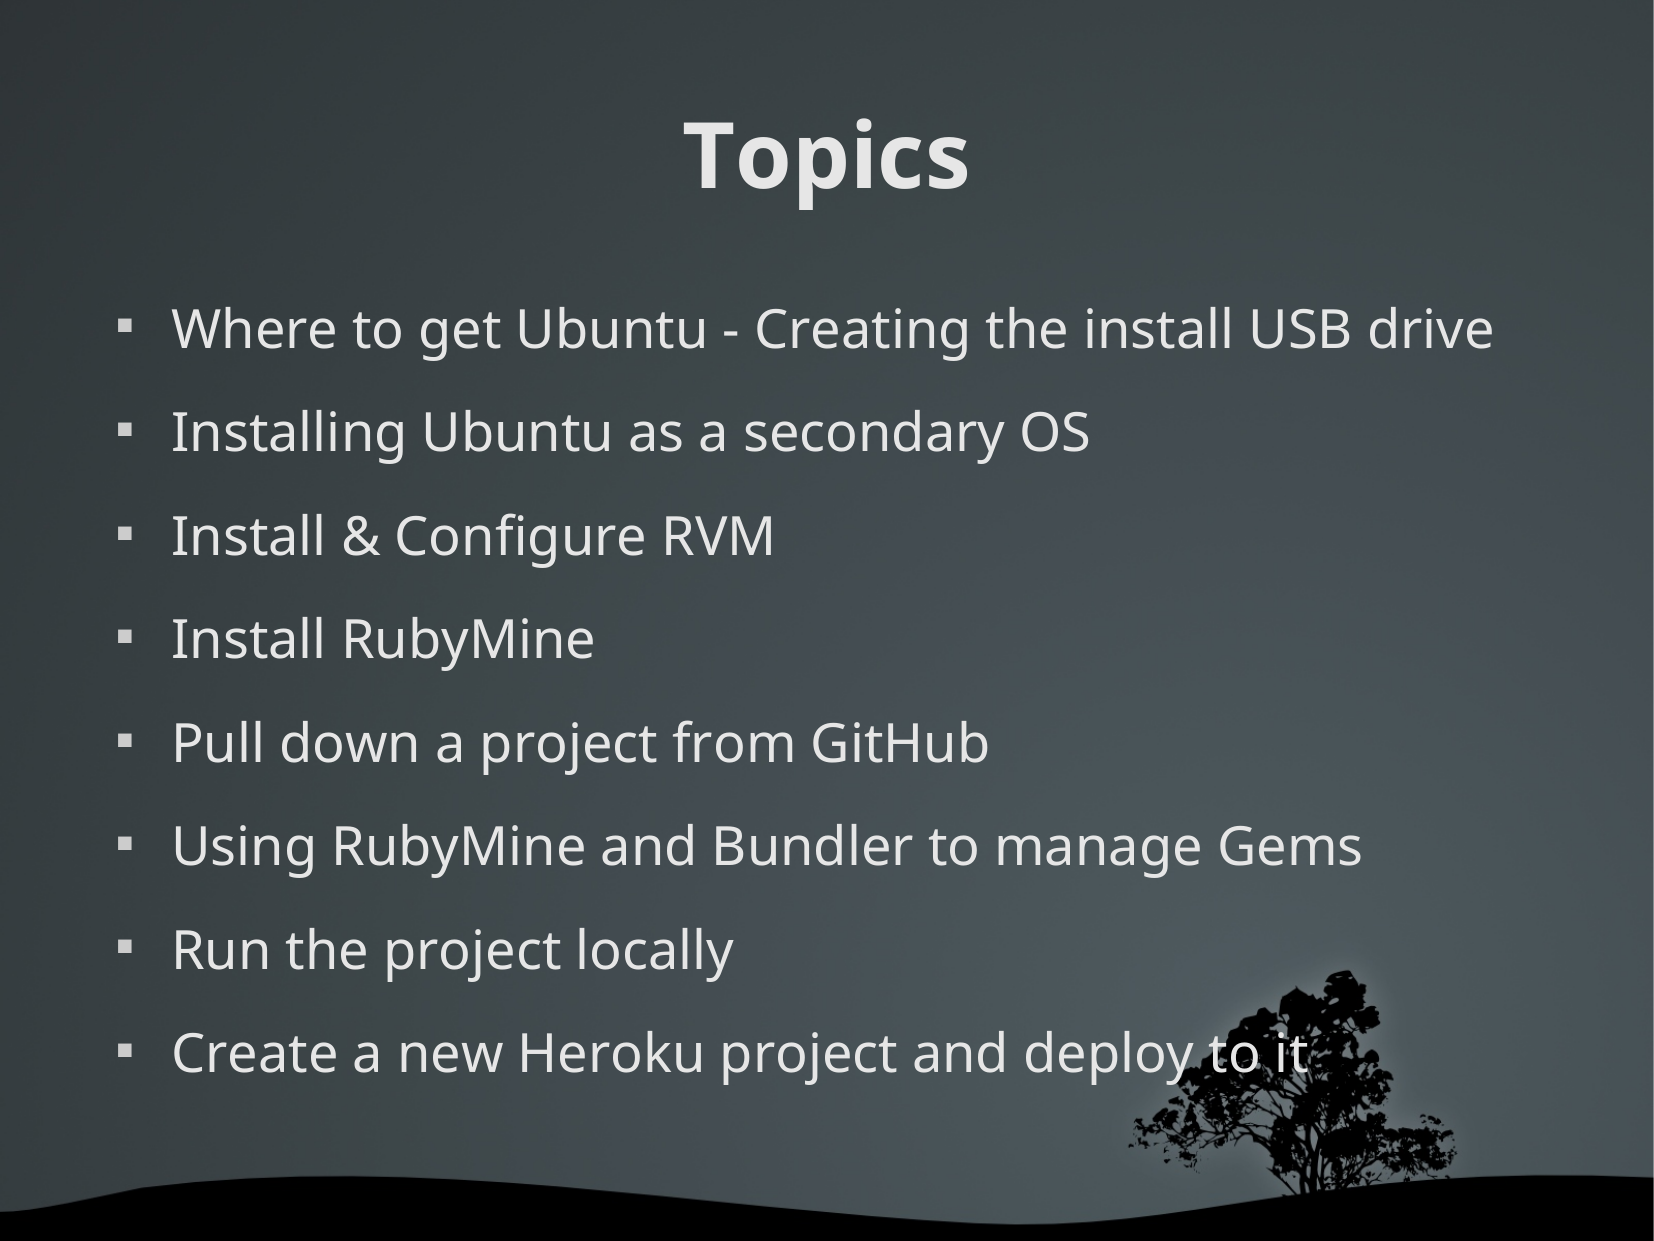

# Topics
Where to get Ubuntu - Creating the install USB drive
Installing Ubuntu as a secondary OS
Install & Configure RVM
Install RubyMine
Pull down a project from GitHub
Using RubyMine and Bundler to manage Gems
Run the project locally
Create a new Heroku project and deploy to it